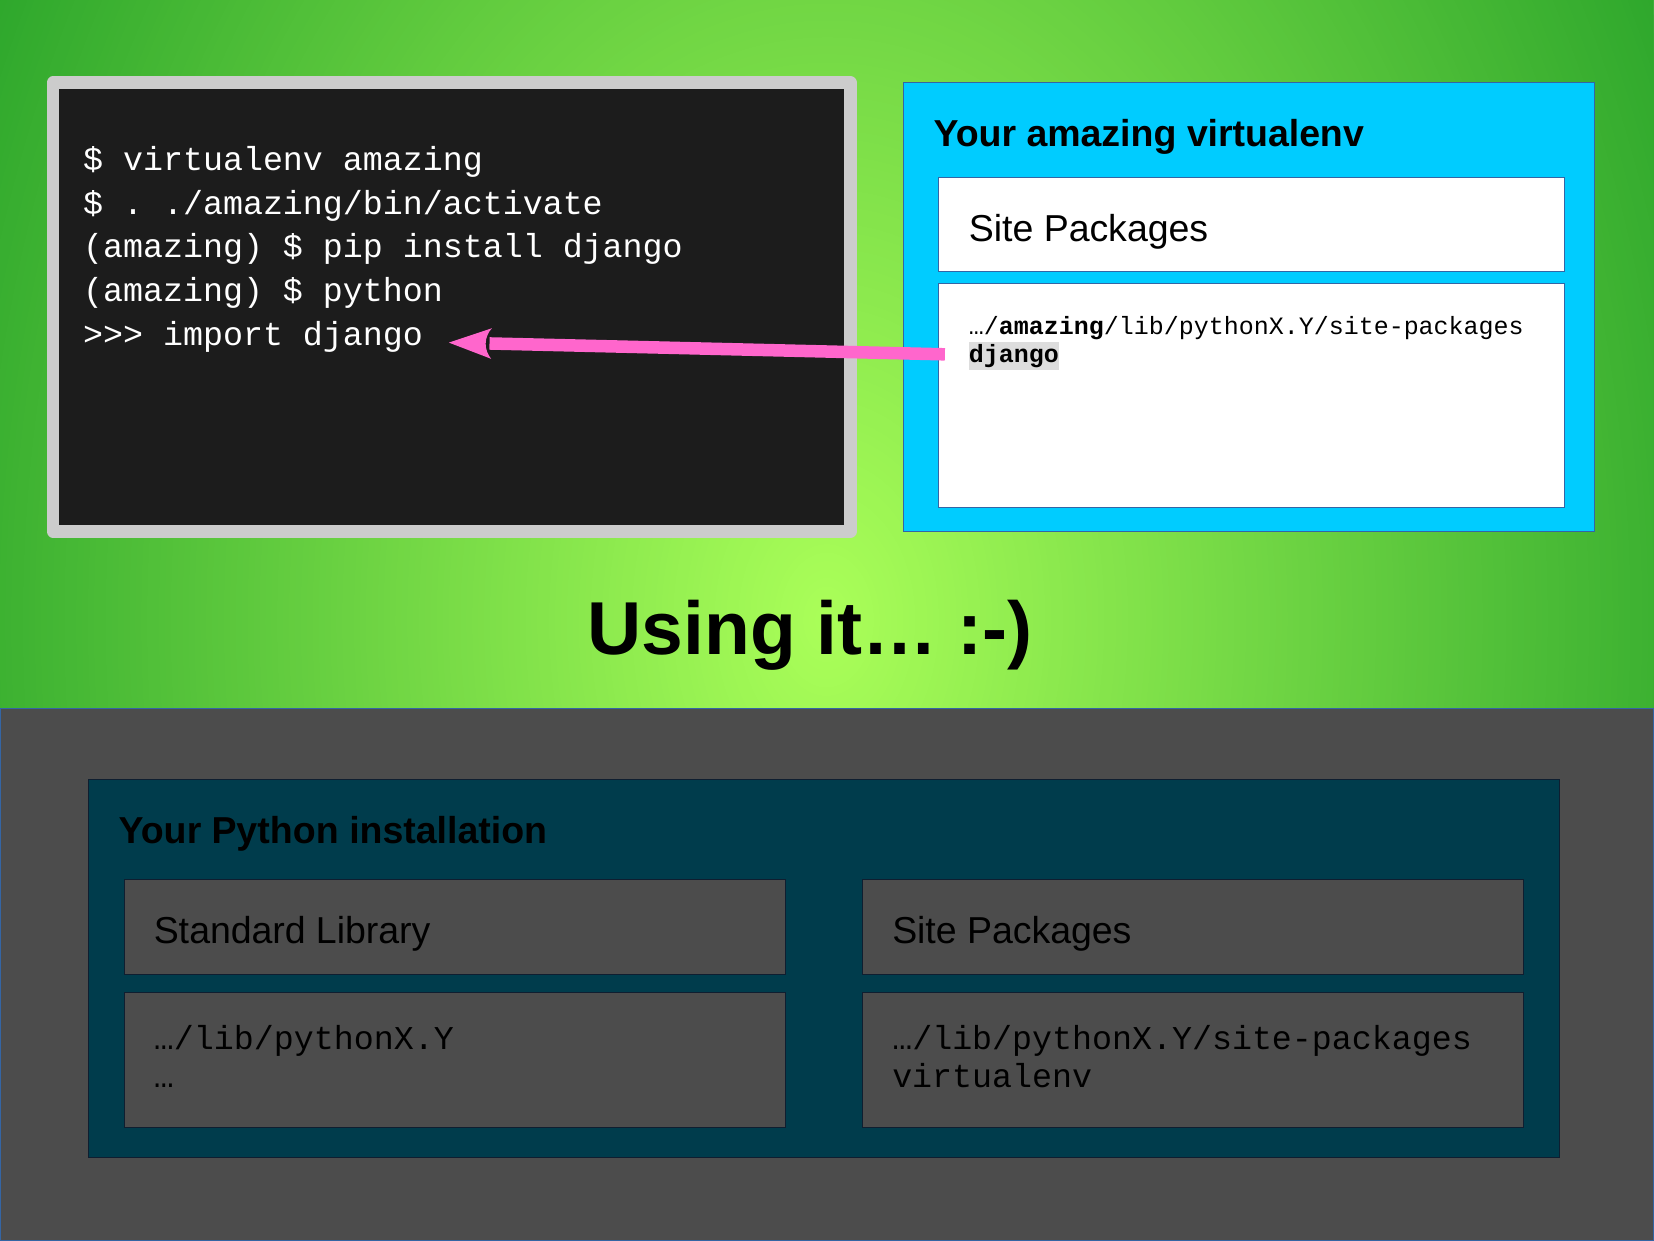

$ virtualenv amazing
$ . ./amazing/bin/activate
(amazing) $ pip install django
(amazing) $ python
>>> import django
Your amazing virtualenv
Site Packages
…/amazing/lib/pythonX.Y/site-packages
django
Using it… :-)
Your Python installation
Standard Library
Site Packages
…/lib/pythonX.Y
…
…/lib/pythonX.Y/site-packages
virtualenv